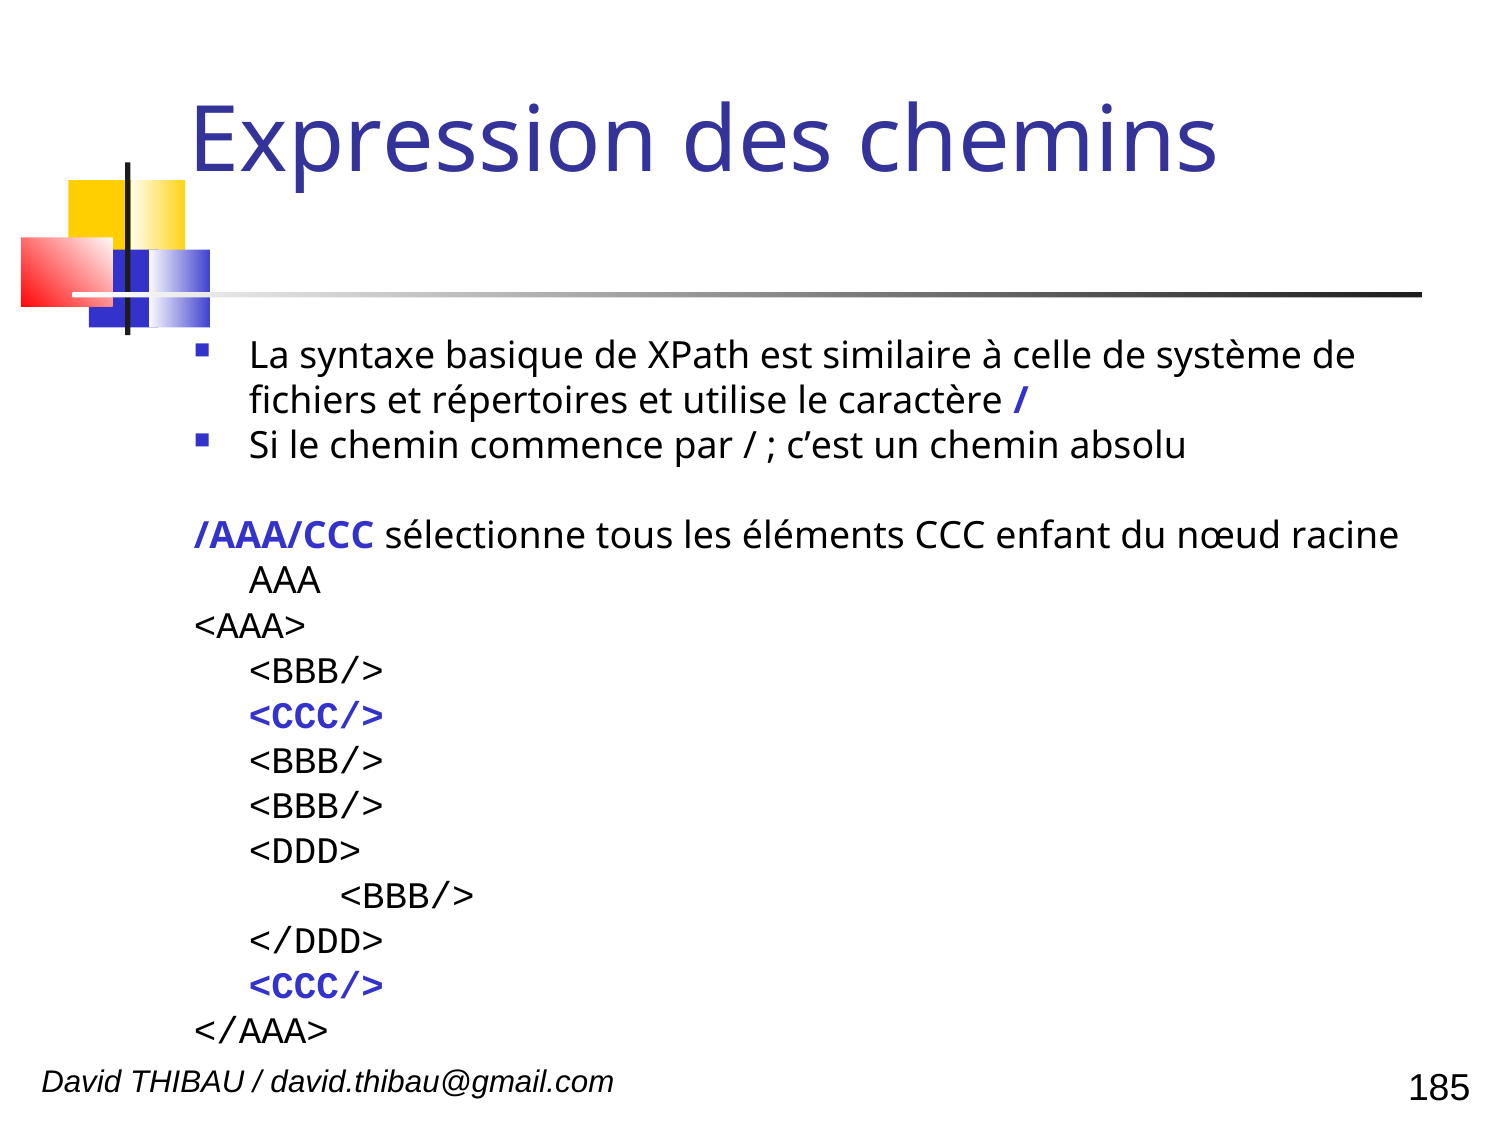

# Expression des chemins
La syntaxe basique de XPath est similaire à celle de système de fichiers et répertoires et utilise le caractère /
Si le chemin commence par / ; c’est un chemin absolu
/AAA/CCC sélectionne tous les éléments CCC enfant du nœud racine AAA
<AAA>
	<BBB/>
	<CCC/>
	<BBB/>
	<BBB/>
	<DDD>
			<BBB/>
	</DDD>
	<CCC/>
</AAA>